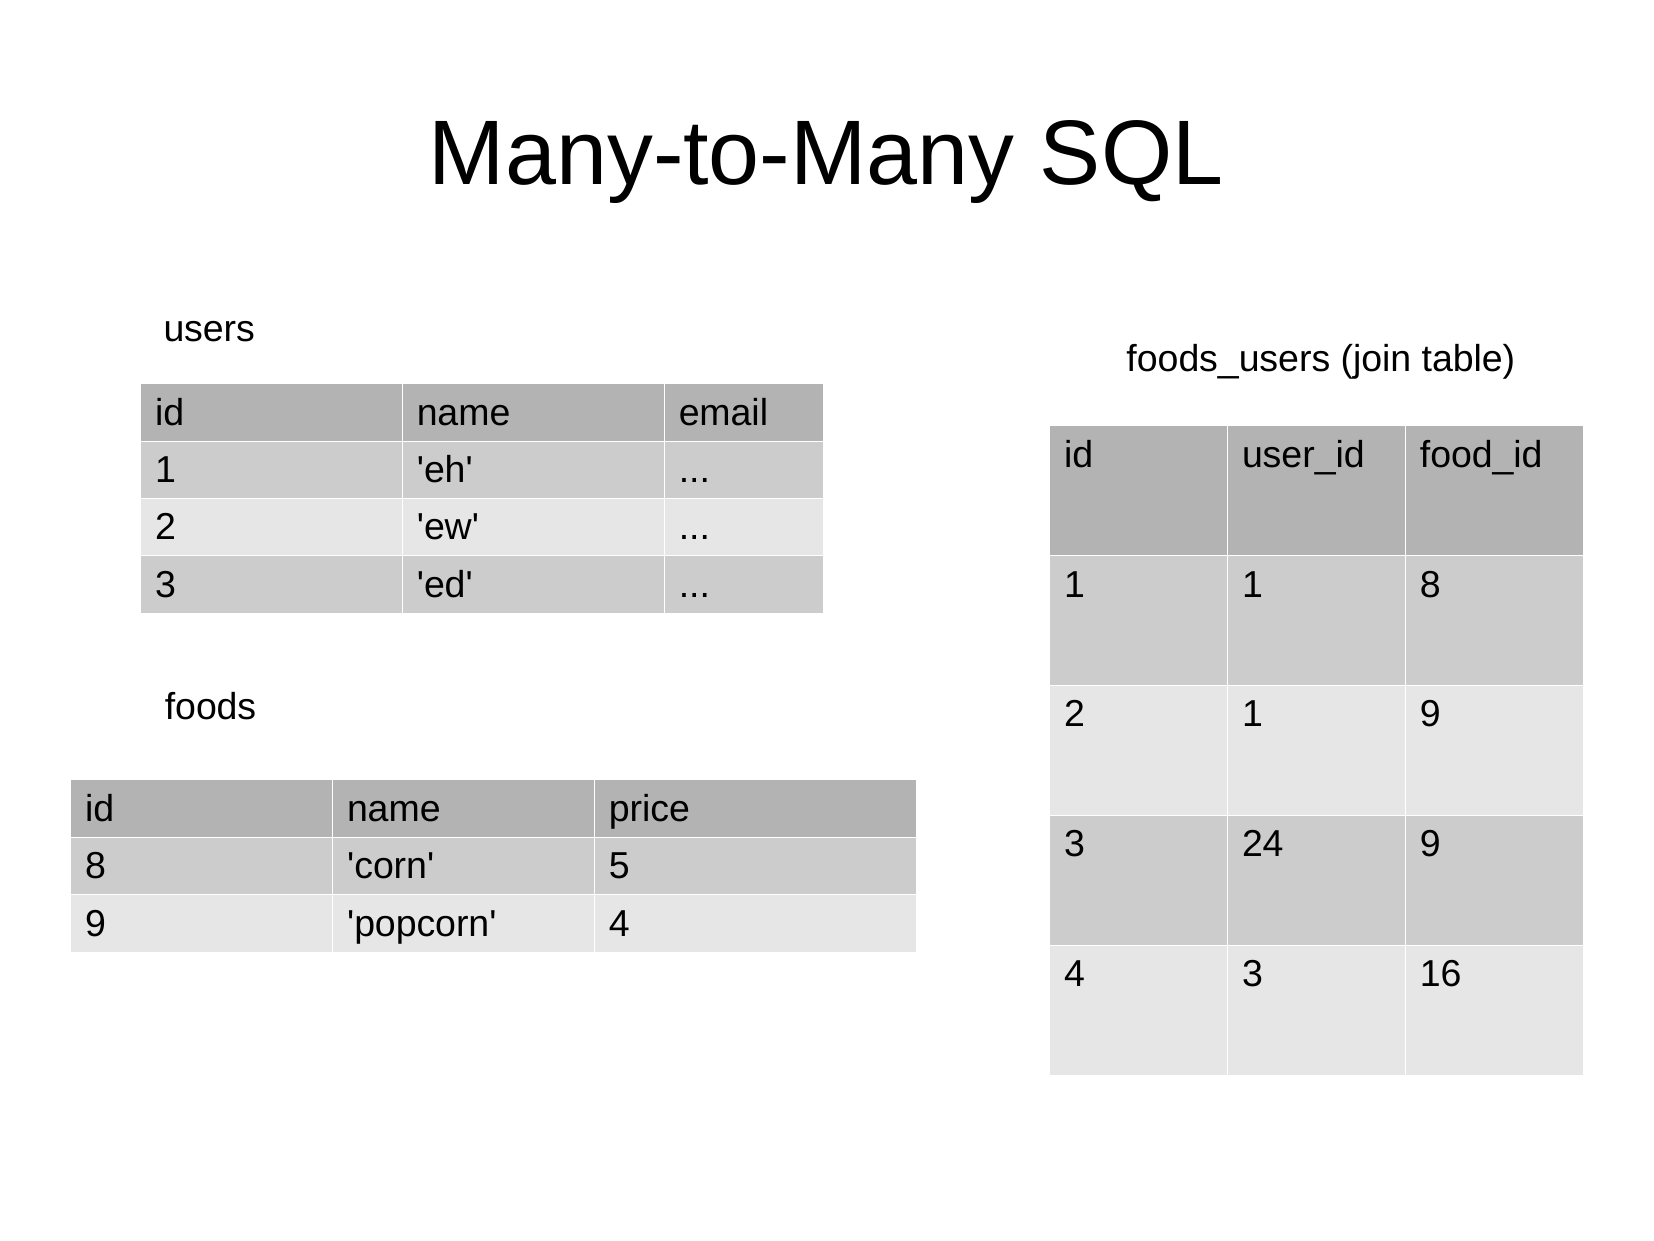

# Many-to-Many SQL
users
foods_users (join table)
| id | name | email |
| --- | --- | --- |
| 1 | 'eh' | ... |
| 2 | 'ew' | ... |
| 3 | 'ed' | ... |
| id | user\_id | food\_id |
| --- | --- | --- |
| 1 | 1 | 8 |
| 2 | 1 | 9 |
| 3 | 24 | 9 |
| 4 | 3 | 16 |
foods
| id | name | price |
| --- | --- | --- |
| 8 | 'corn' | 5 |
| 9 | 'popcorn' | 4 |